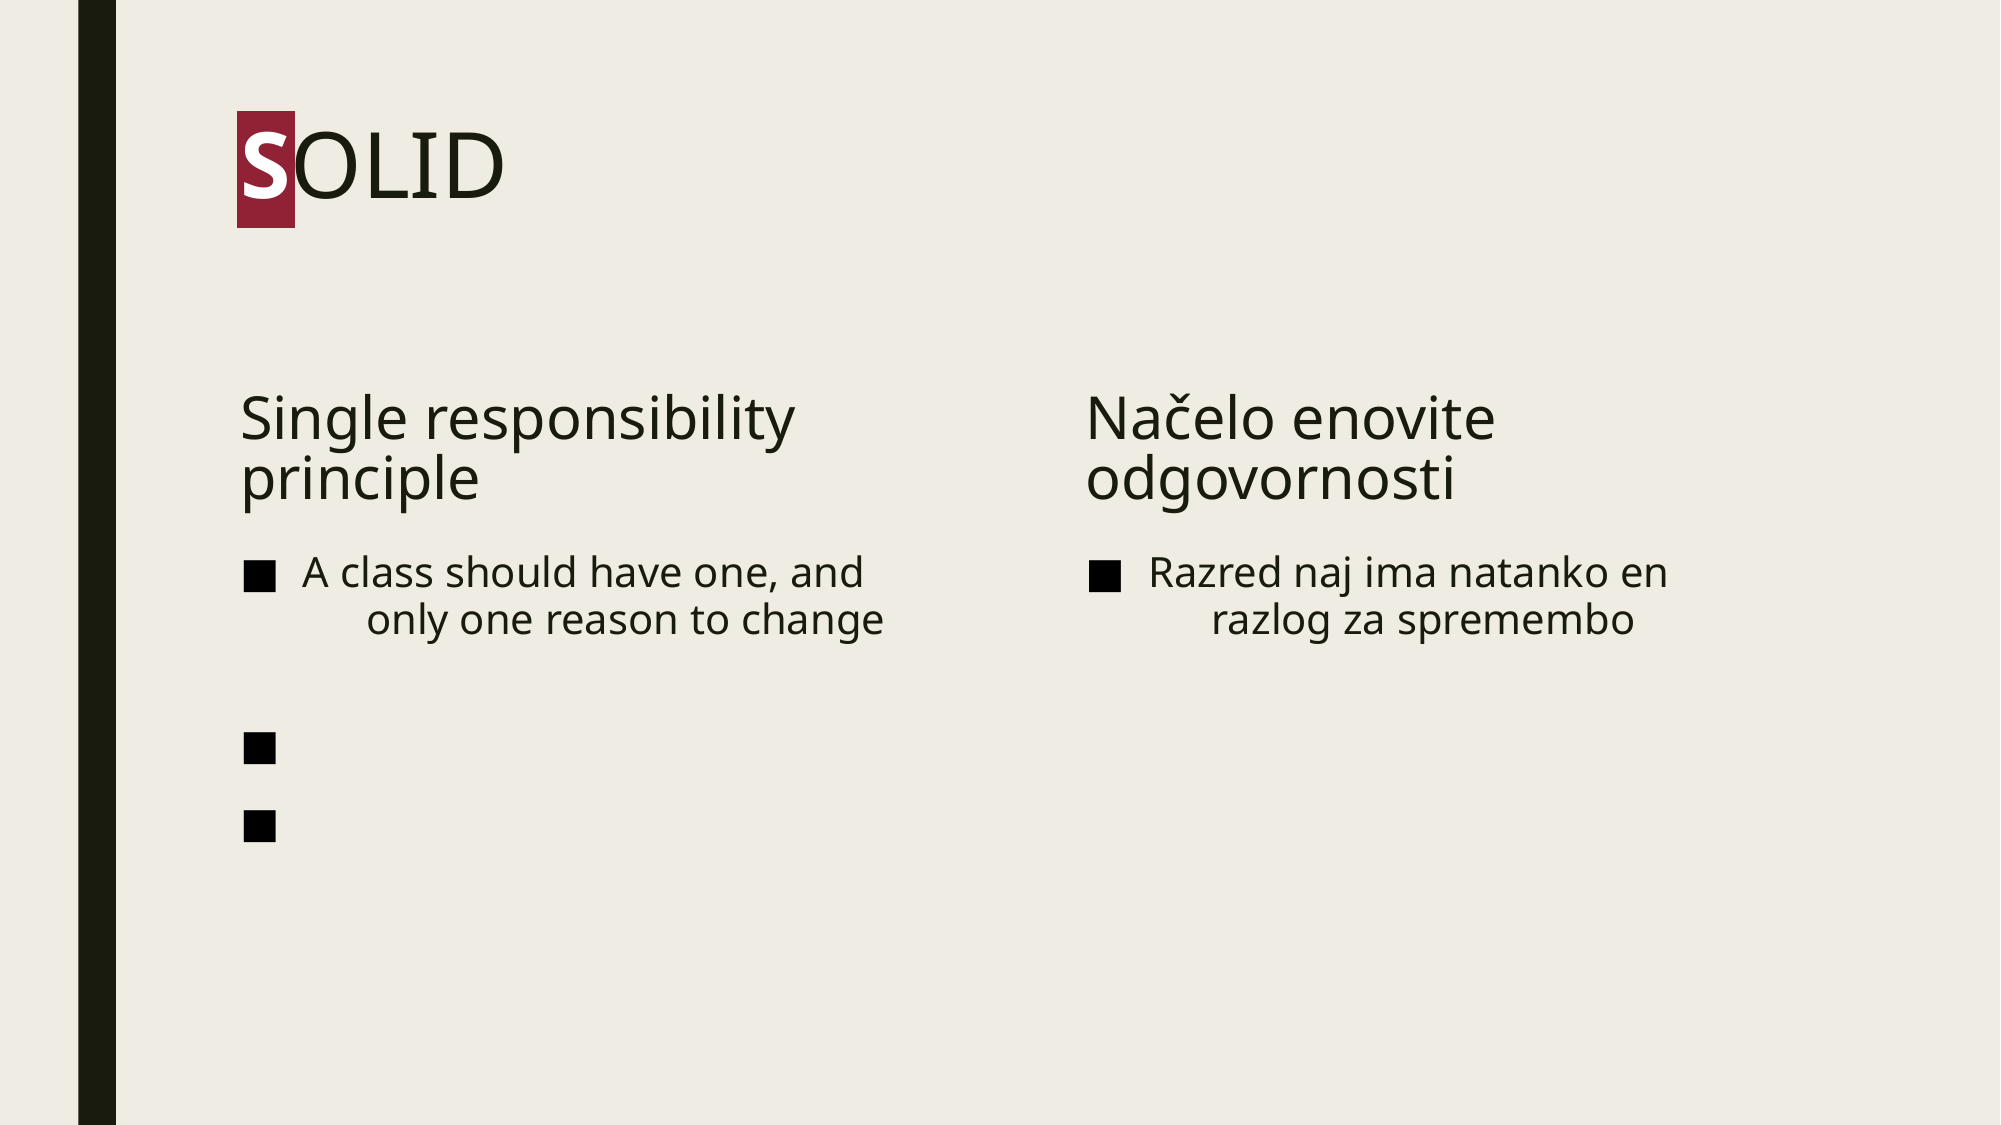

# SOLID
Single responsibility principle
Načelo enovite odgovornosti
A class should have one, and only one reason to change
Razred naj ima natanko en razlog za spremembo